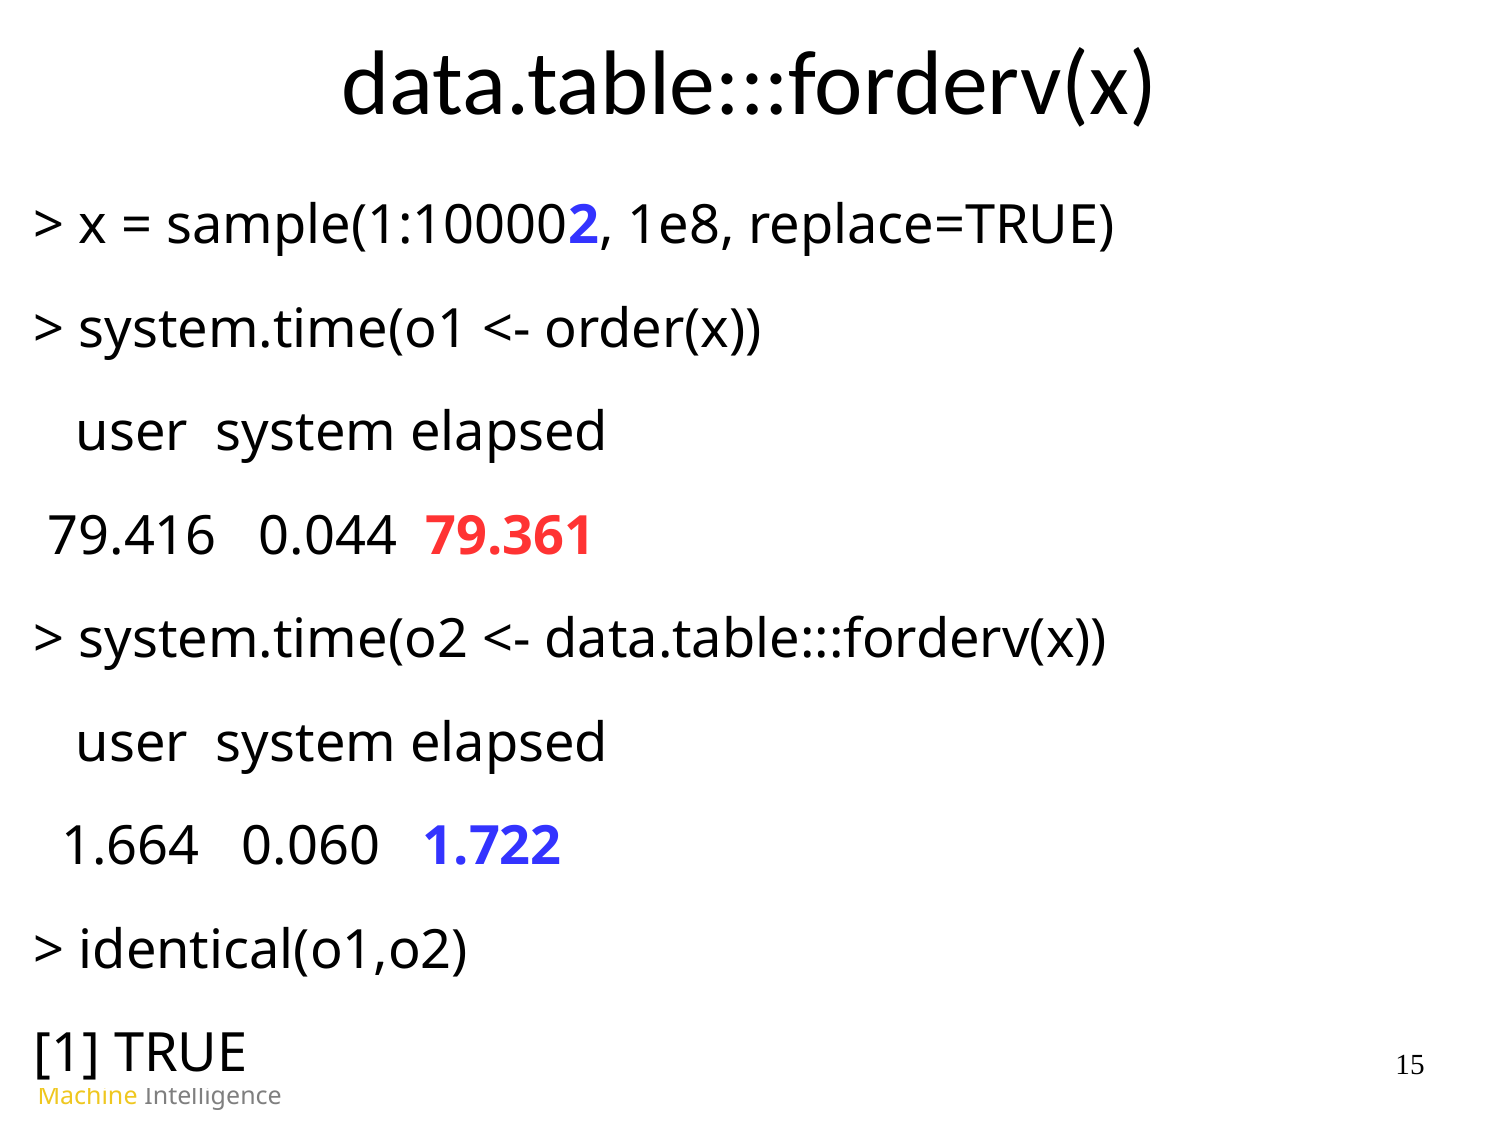

# data.table:::forderv(x)
> x = sample(1:100002, 1e8, replace=TRUE)
> system.time(o1 <- order(x))
 user system elapsed
 79.416 0.044 79.361
> system.time(o2 <- data.table:::forderv(x))
 user system elapsed
 1.664 0.060 1.722
> identical(o1,o2)
[1] TRUE
15